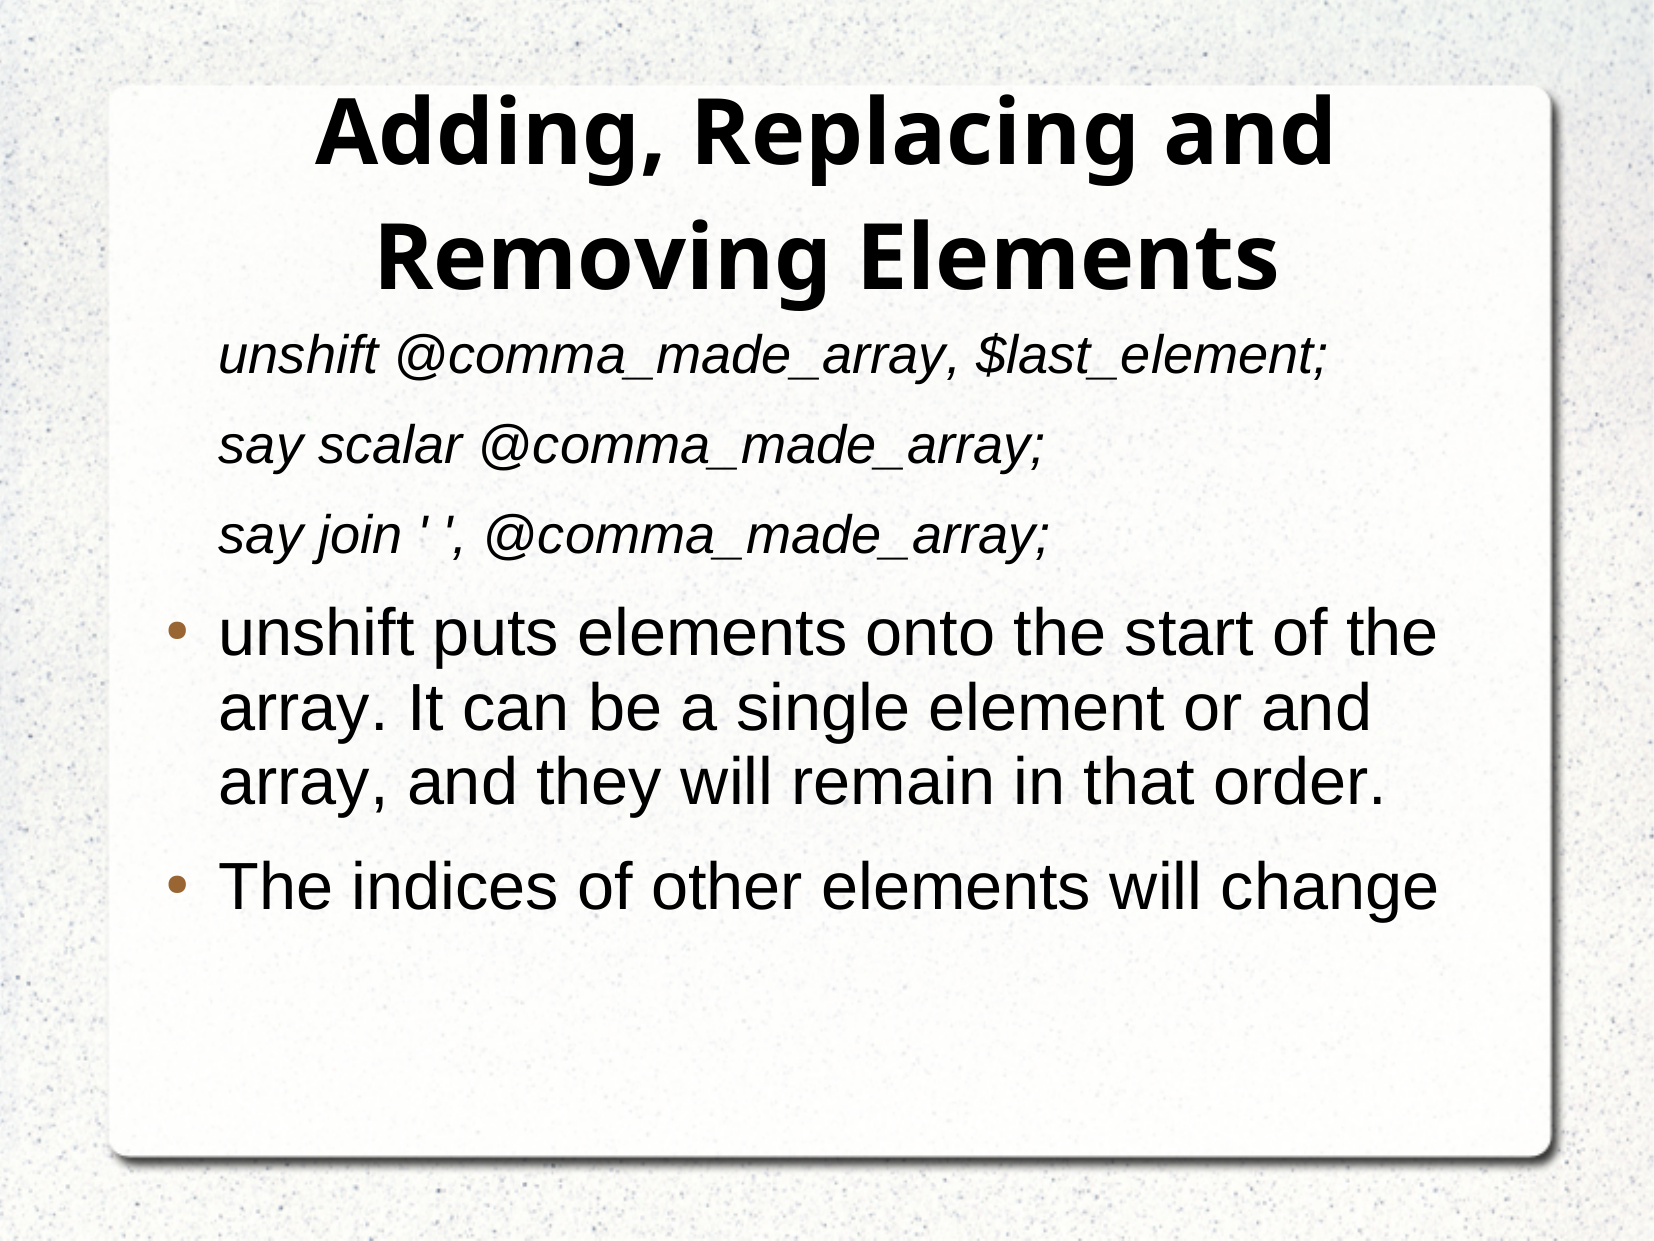

# Adding, Replacing and Removing Elements
unshift @comma_made_array, $last_element;
say scalar @comma_made_array;
say join ' ', @comma_made_array;
unshift puts elements onto the start of the array. It can be a single element or and array, and they will remain in that order.
The indices of other elements will change